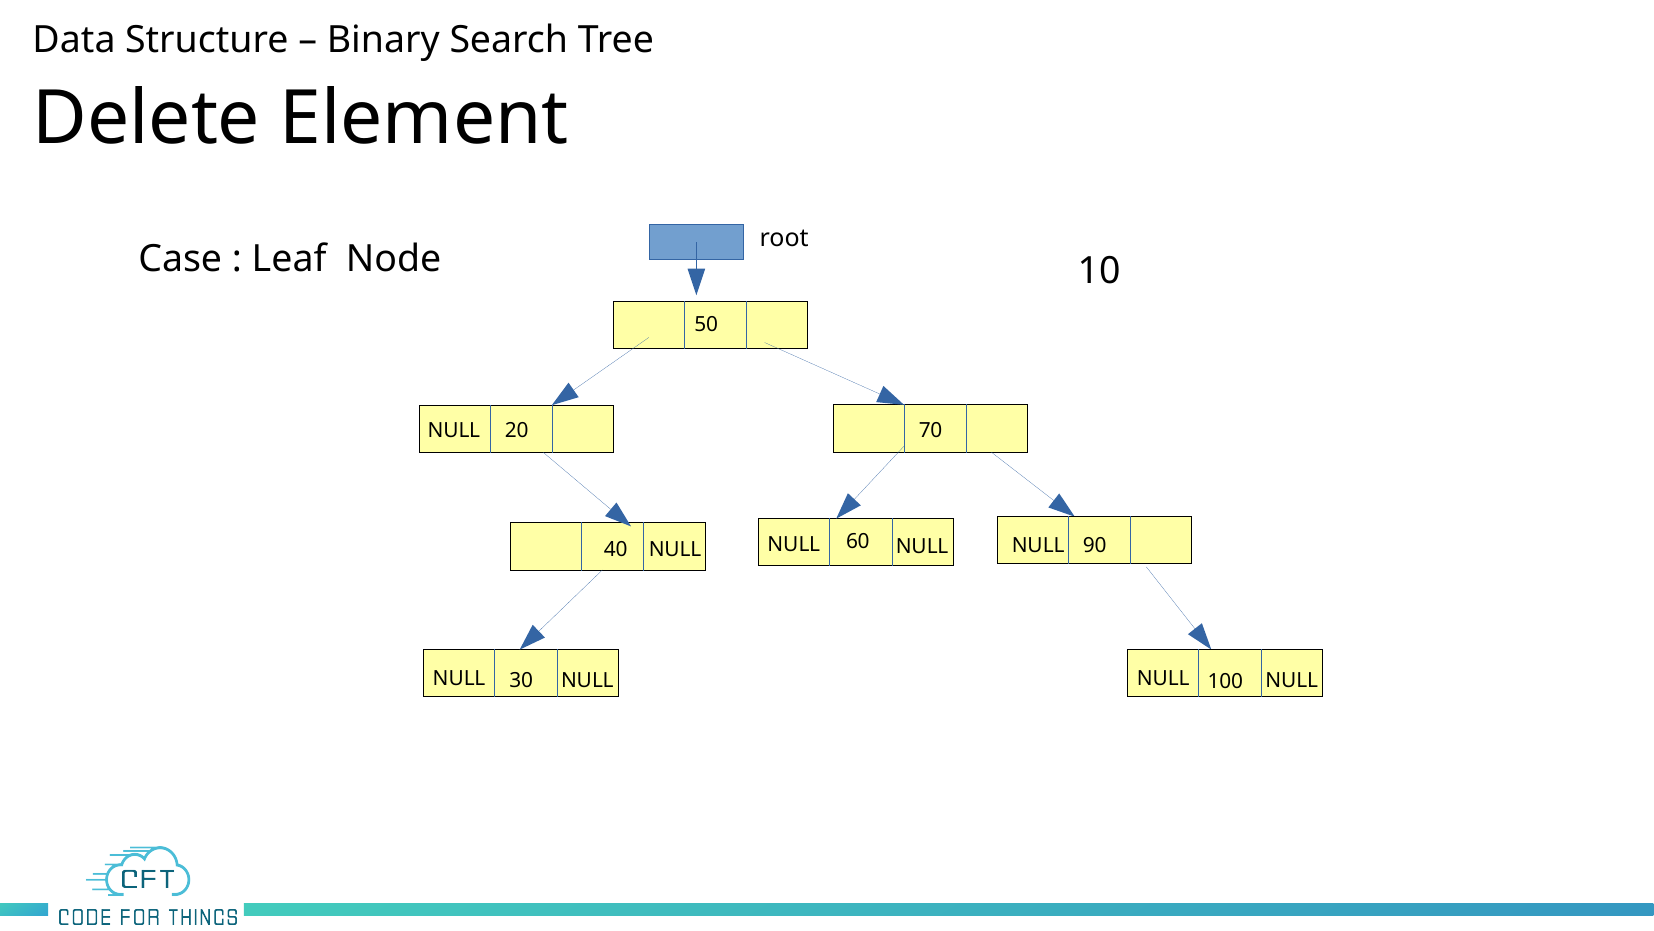

# Data Structure – Binary Search Tree Delete Element
root
Case : Leaf Node
10
50
70
NULL
20
NULL
60
90
90
90
NULL
30
NULL
NULL
NULL
NULL
90
NULL
NULL
NULL
NULL
NULL
40
NULL
90
90
90
NULL
NULL
NULL
NULL
NULL
NULL
NULL
NULL
NULL
NULL
30
100